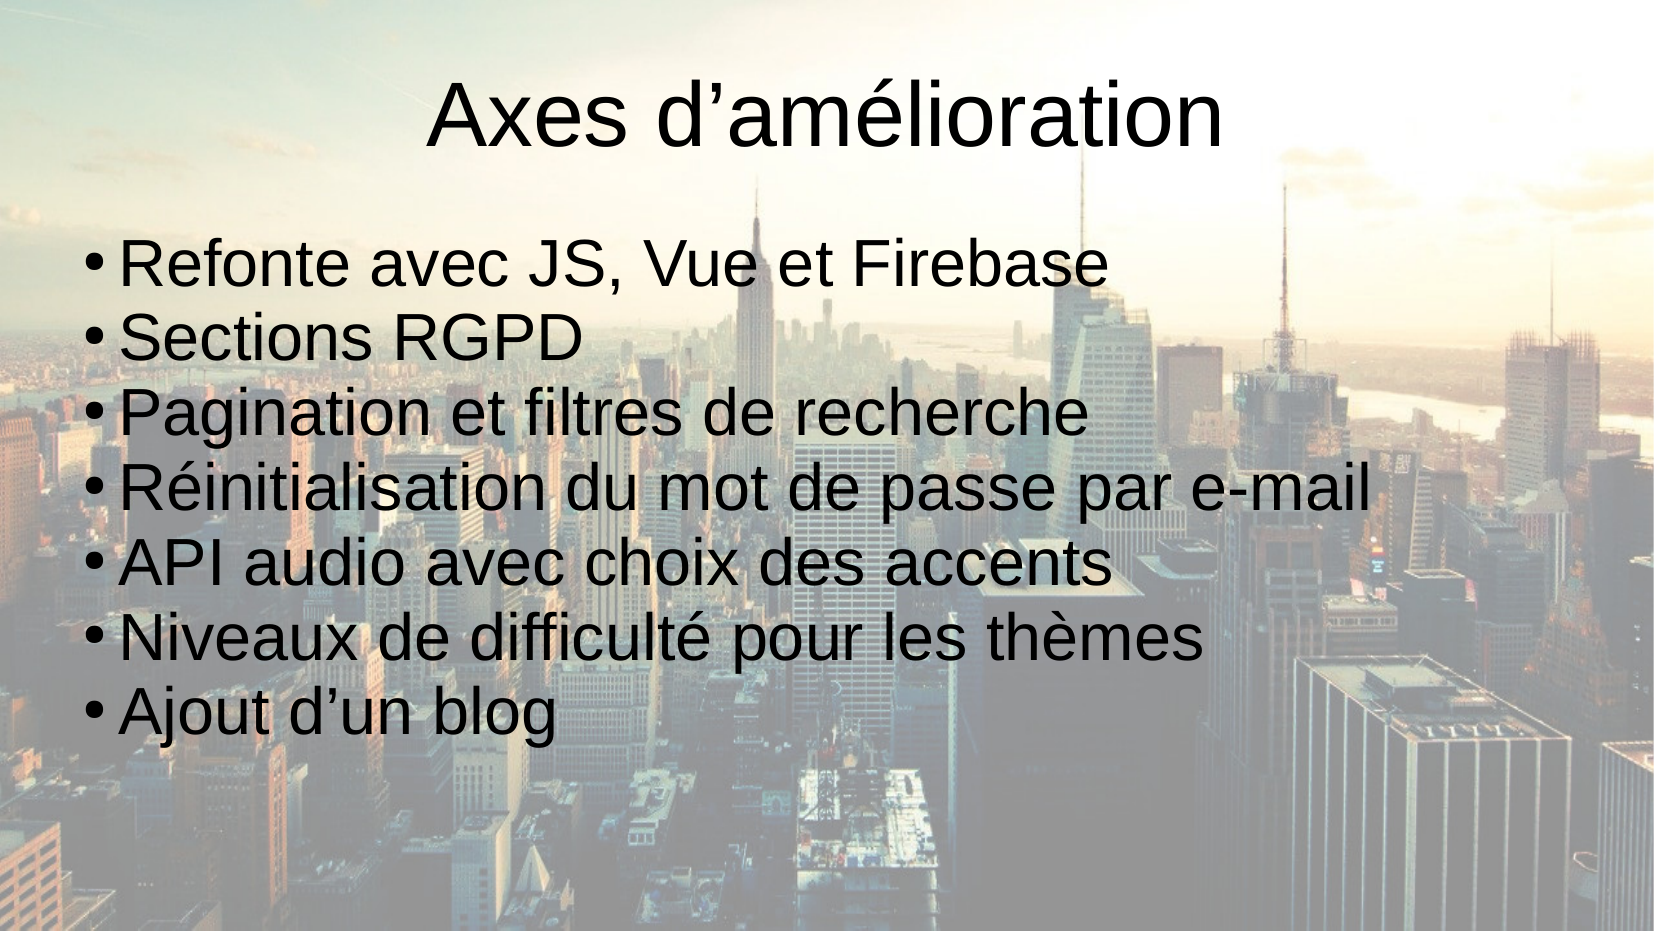

Axes d’amélioration
# Refonte avec JS, Vue et Firebase
Sections RGPD
Pagination et filtres de recherche
Réinitialisation du mot de passe par e-mail
API audio avec choix des accents
Niveaux de difficulté pour les thèmes
Ajout d’un blog